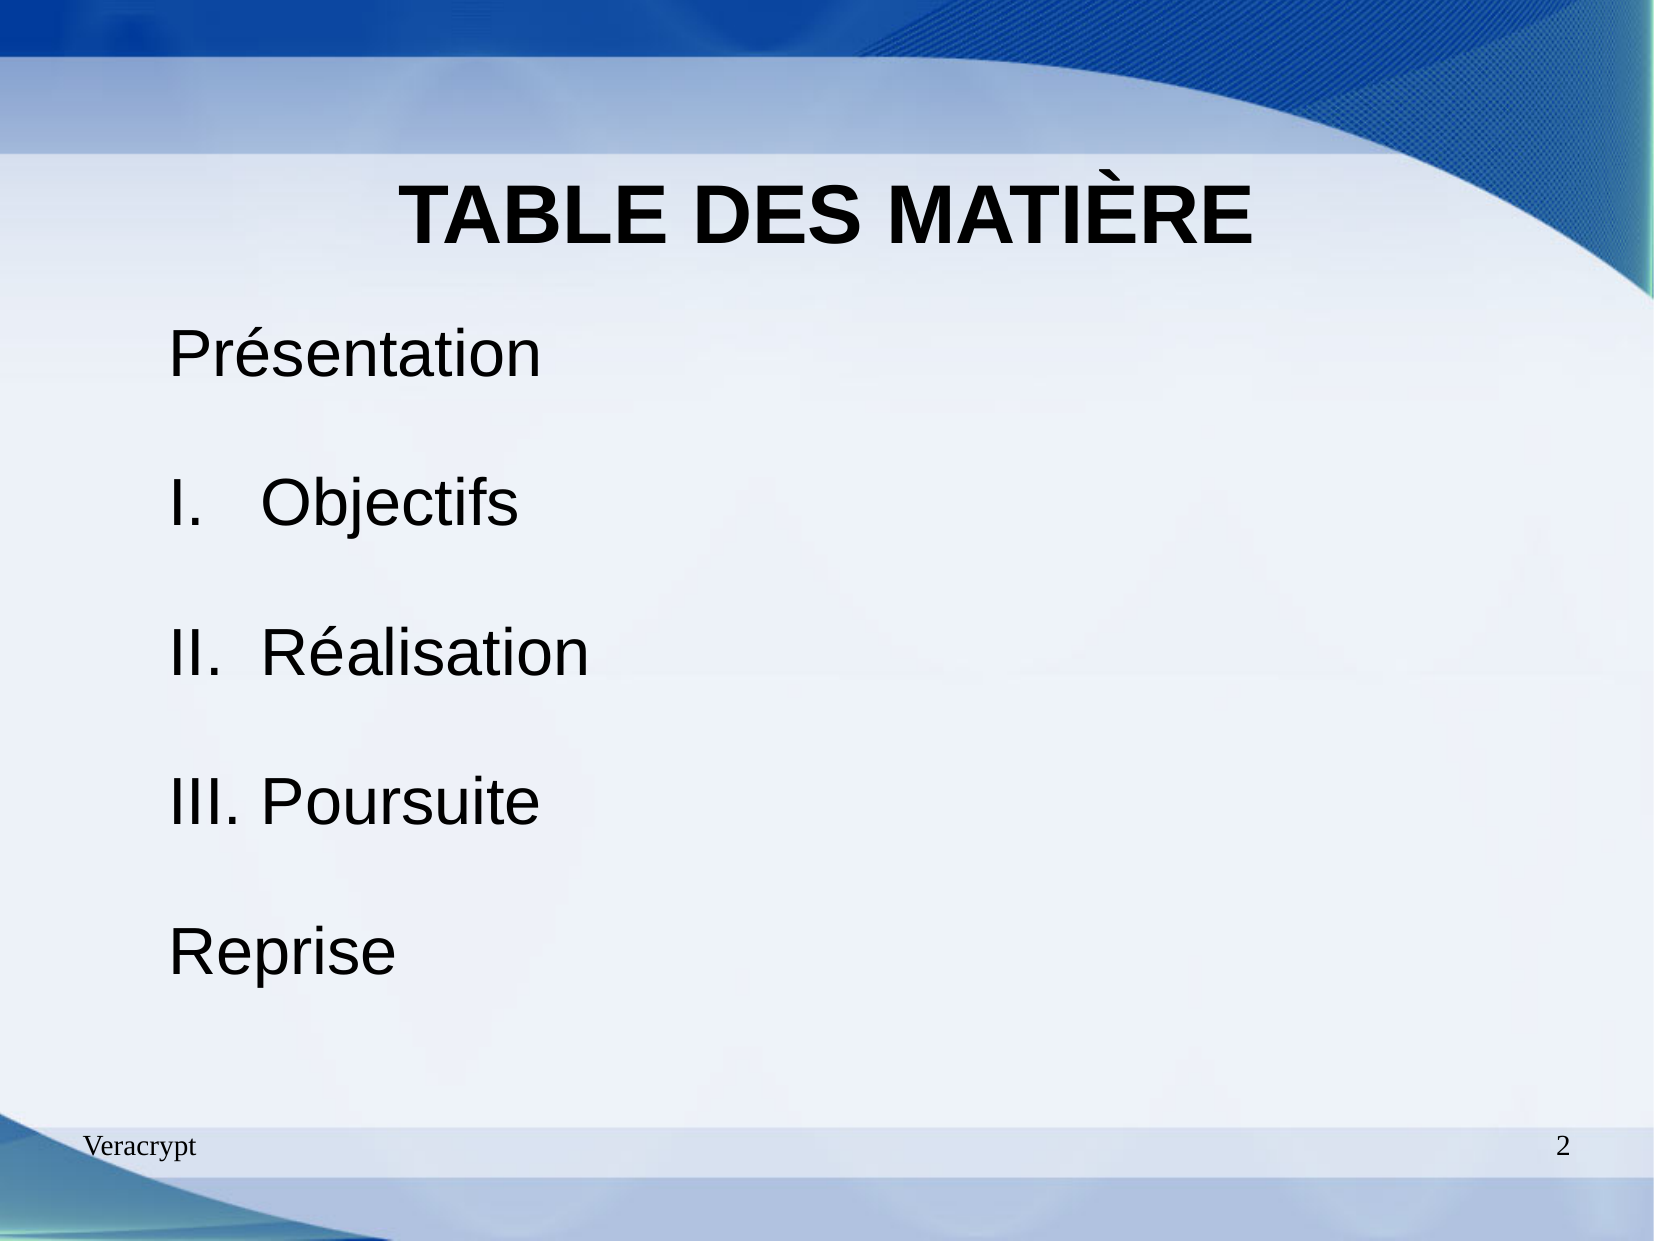

TABLE DES MATIÈRE
Présentation
 Objectifs
 Réalisation
 Poursuite
Reprise
Veracrypt
2